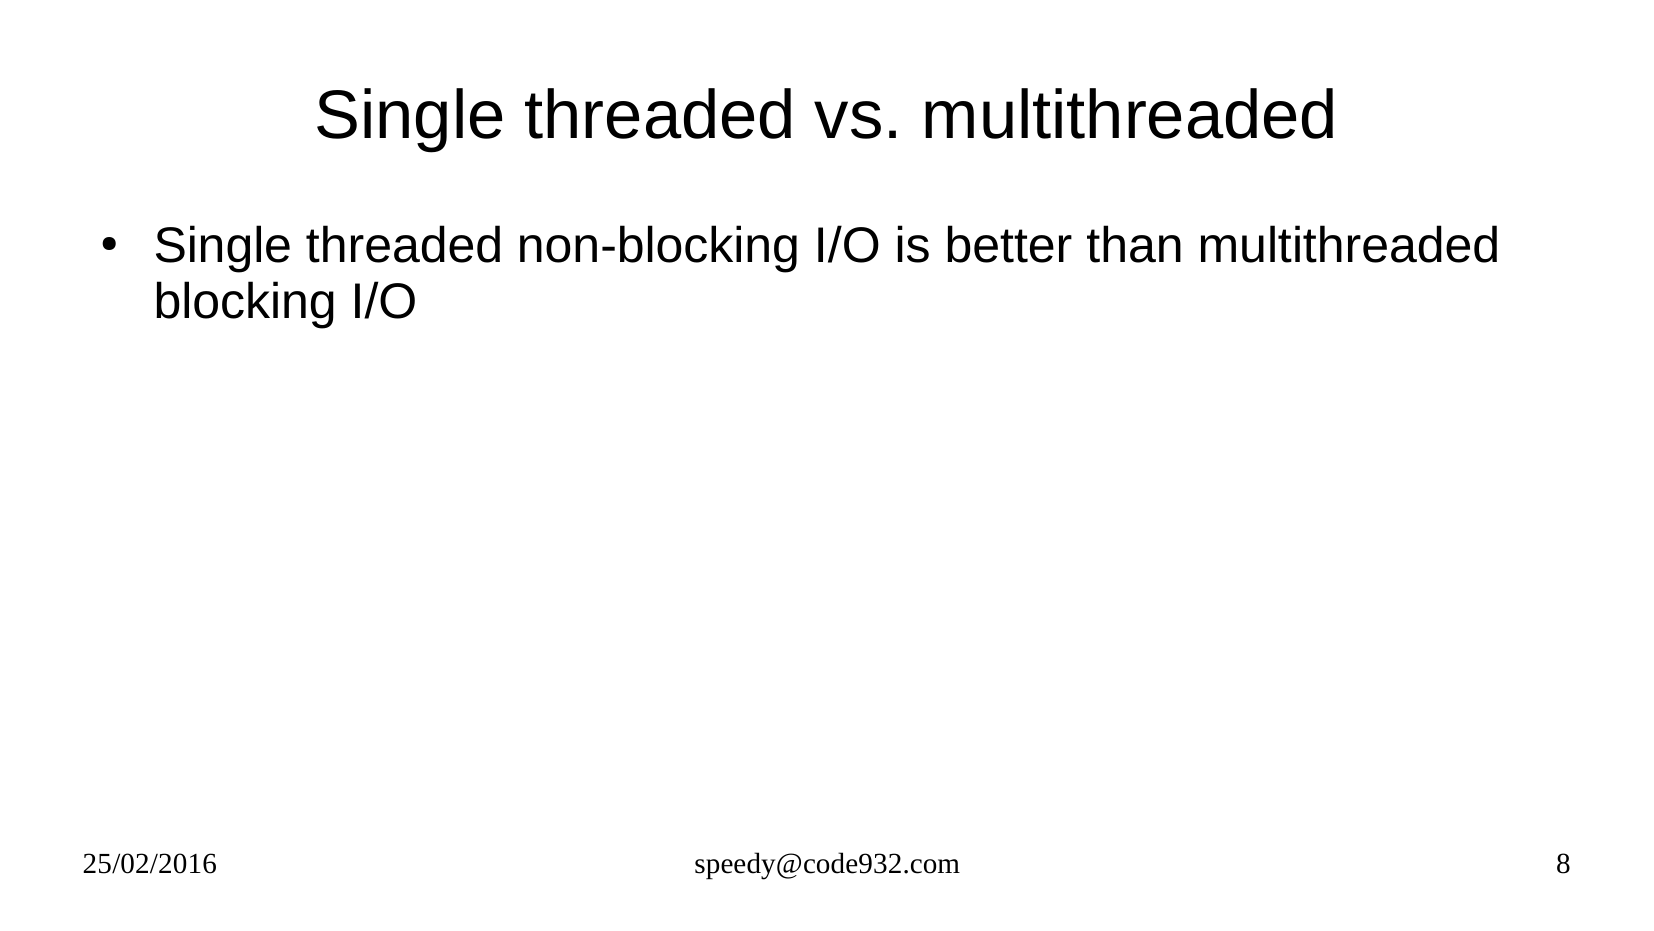

# Single threaded vs. multithreaded
Single threaded non-blocking I/O is better than multithreaded blocking I/O
25/02/2016
speedy@code932.com
8